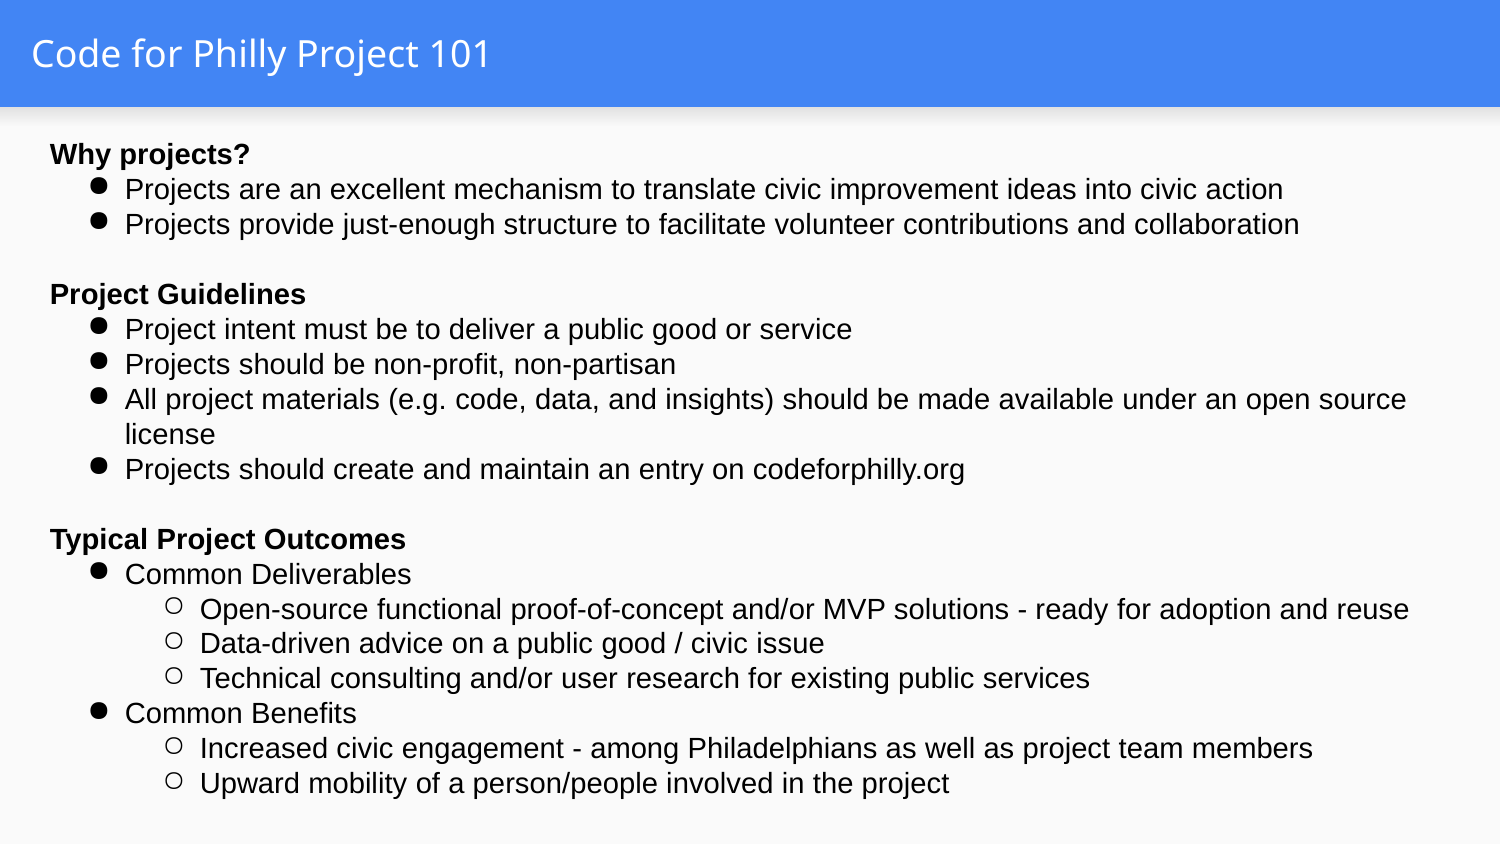

# Code for Philly Project 101
Why projects?
Projects are an excellent mechanism to translate civic improvement ideas into civic action
Projects provide just-enough structure to facilitate volunteer contributions and collaboration
Project Guidelines
Project intent must be to deliver a public good or service
Projects should be non-profit, non-partisan
All project materials (e.g. code, data, and insights) should be made available under an open source license
Projects should create and maintain an entry on codeforphilly.org
Typical Project Outcomes
Common Deliverables
Open-source functional proof-of-concept and/or MVP solutions - ready for adoption and reuse
Data-driven advice on a public good / civic issue
Technical consulting and/or user research for existing public services
Common Benefits
Increased civic engagement - among Philadelphians as well as project team members
Upward mobility of a person/people involved in the project